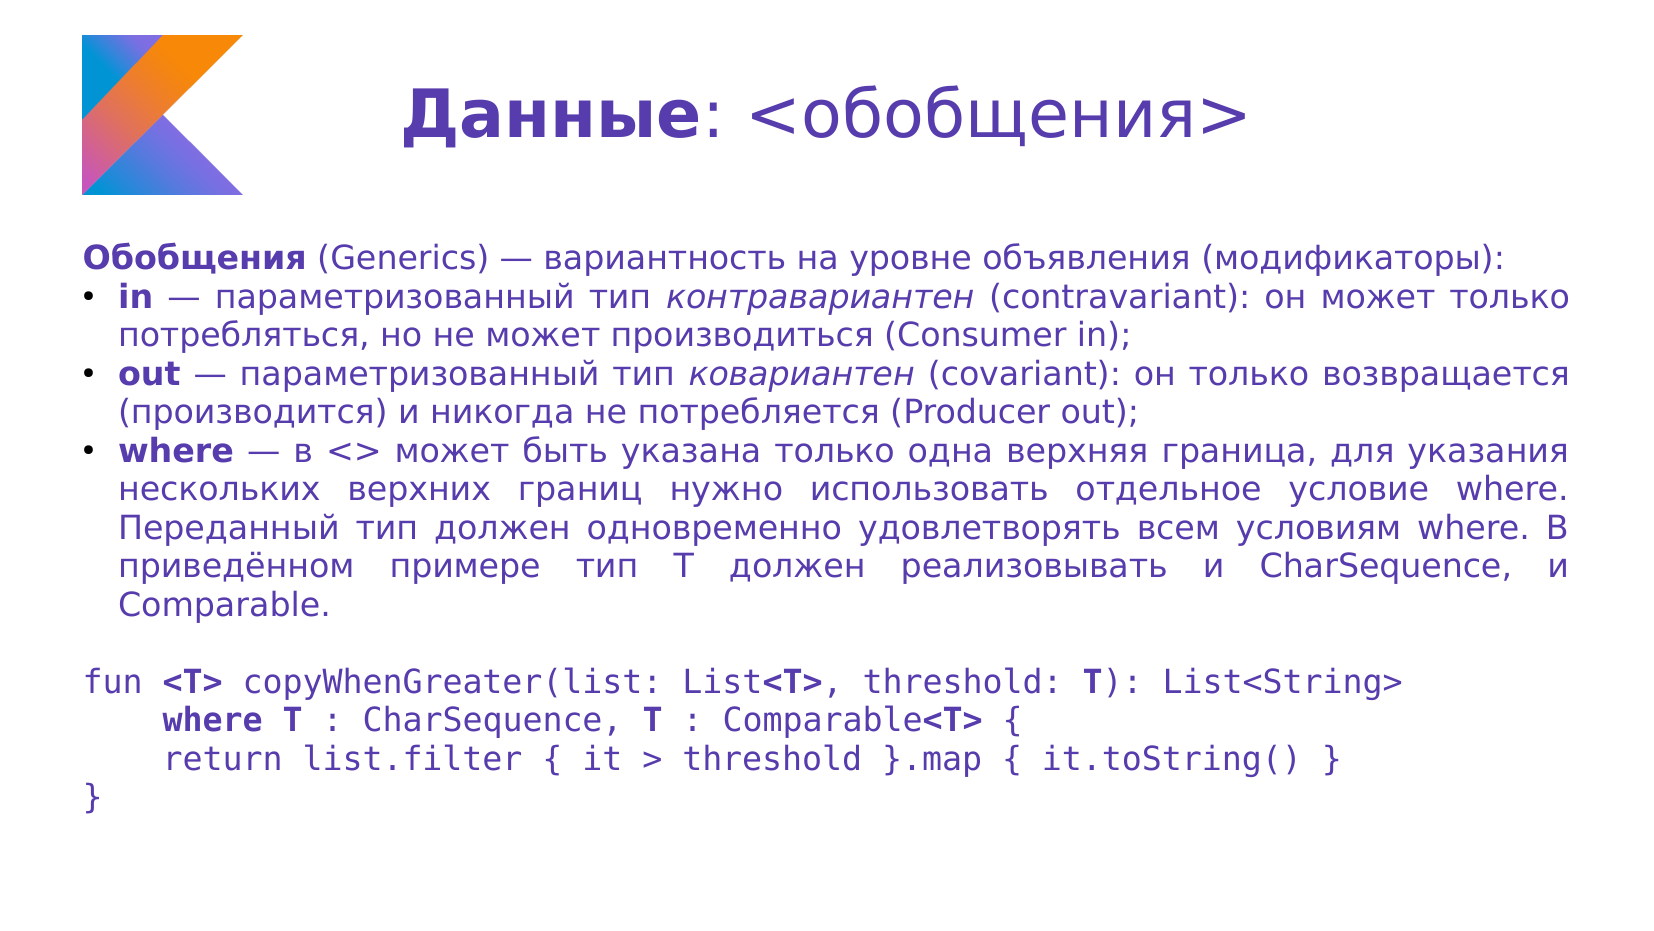

# Данные: <обобщения>
Обобщения (Generics) — вариантность на уровне объявления (модификаторы):
in — параметризованный тип контравариантен (contravariant): он может только потребляться, но не может производиться (Consumer in);
out — параметризованный тип ковариантен (covariant): он только возвращается (производится) и никогда не потребляется (Producer out);
where — в <> может быть указана только одна верхняя граница, для указания нескольких верхних границ нужно использовать отдельное условие where. Переданный тип должен одновременно удовлетворять всем условиям where. В приведённом примере тип T должен реализовывать и CharSequence, и Comparable.
fun <T> copyWhenGreater(list: List<T>, threshold: T): List<String>
 where T : CharSequence, T : Comparable<T> {
 return list.filter { it > threshold }.map { it.toString() }
}